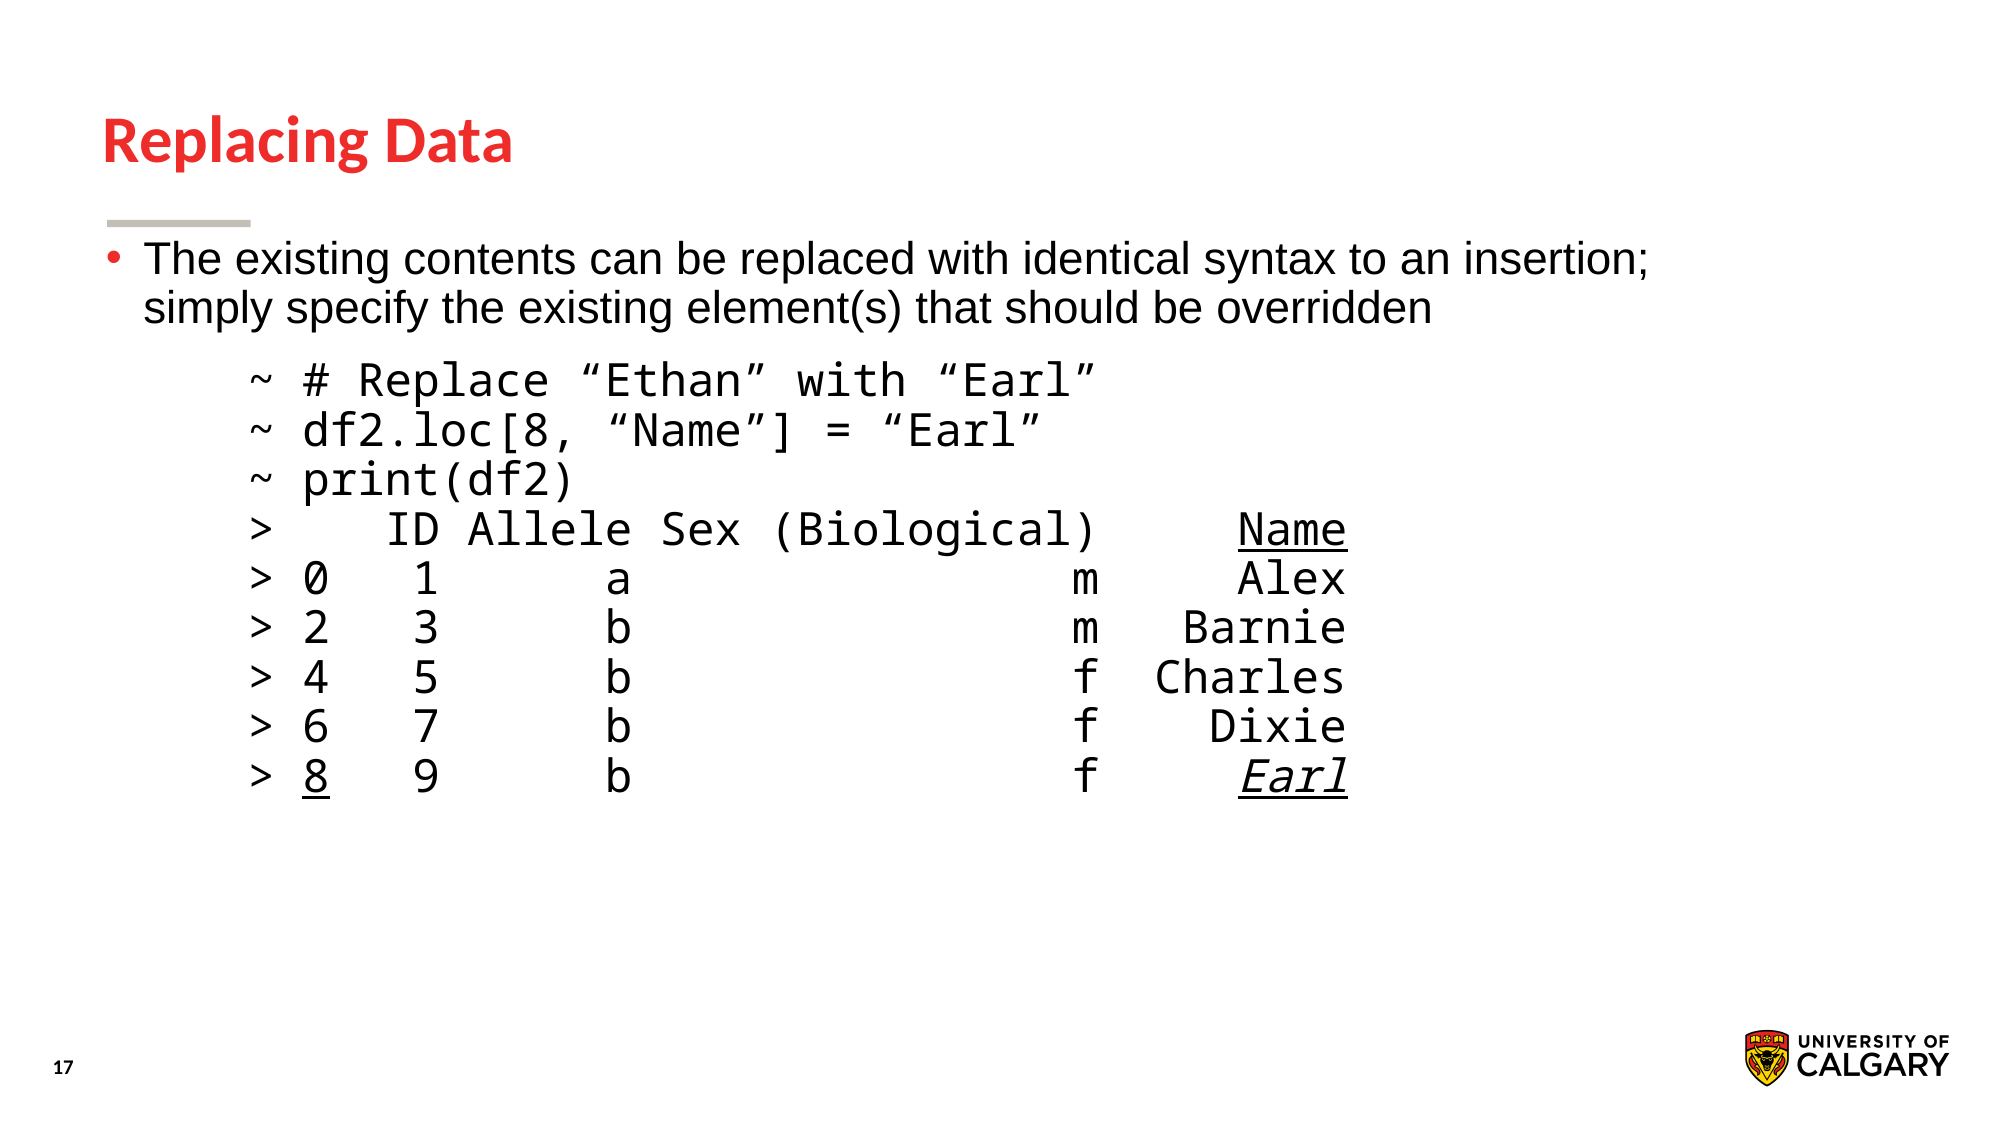

# Replacing Data
The existing contents can be replaced with identical syntax to an insertion; simply specify the existing element(s) that should be overridden
~ # Replace “Ethan” with “Earl”
~ df2.loc[8, “Name”] = “Earl”
~ print(df2)
> ID Allele Sex (Biological) Name
> 0 1 a m Alex
> 2 3 b m Barnie
> 4 5 b f Charles
> 6 7 b f Dixie
> 8 9 b f Earl